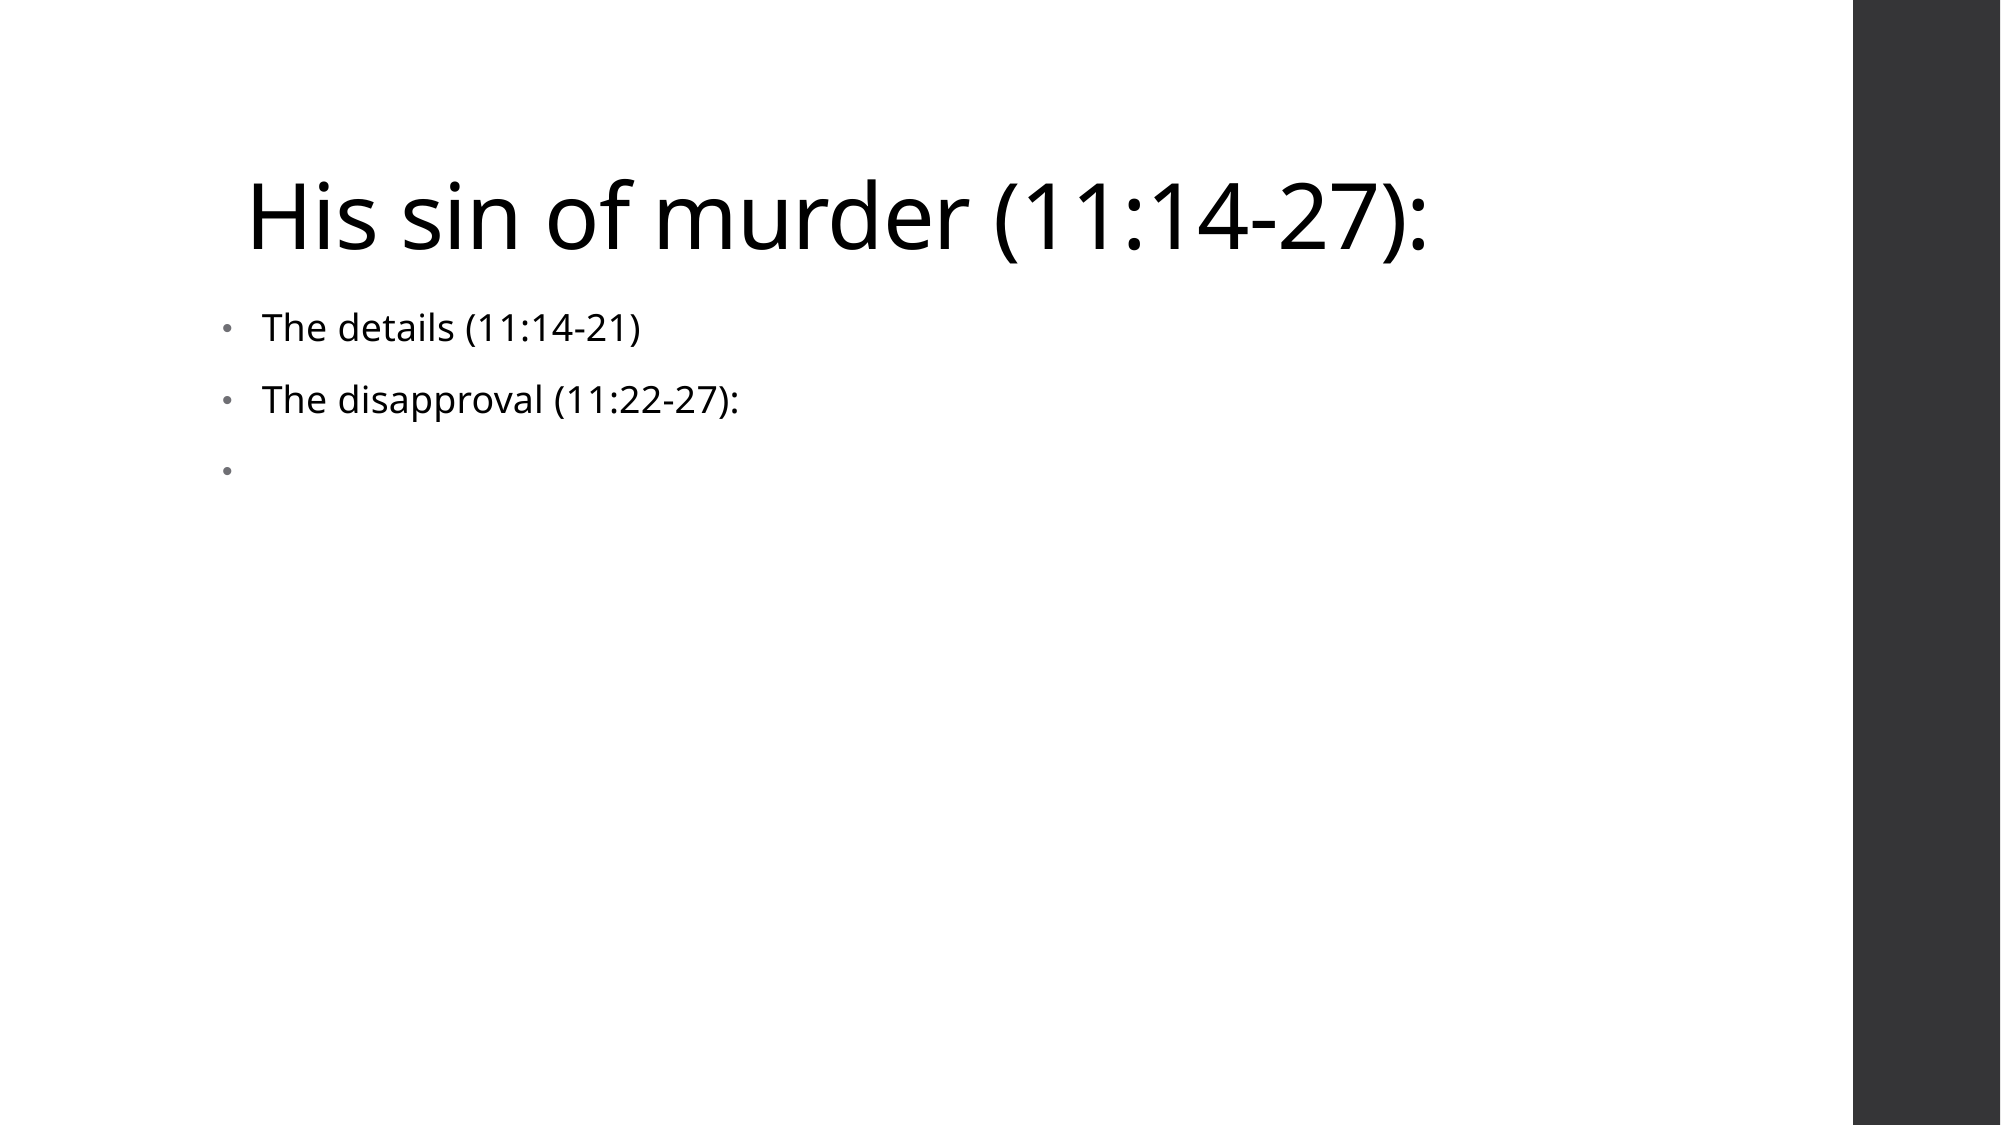

# His sin of murder (11:14-27):
 The details (11:14-21)
 The disapproval (11:22-27):